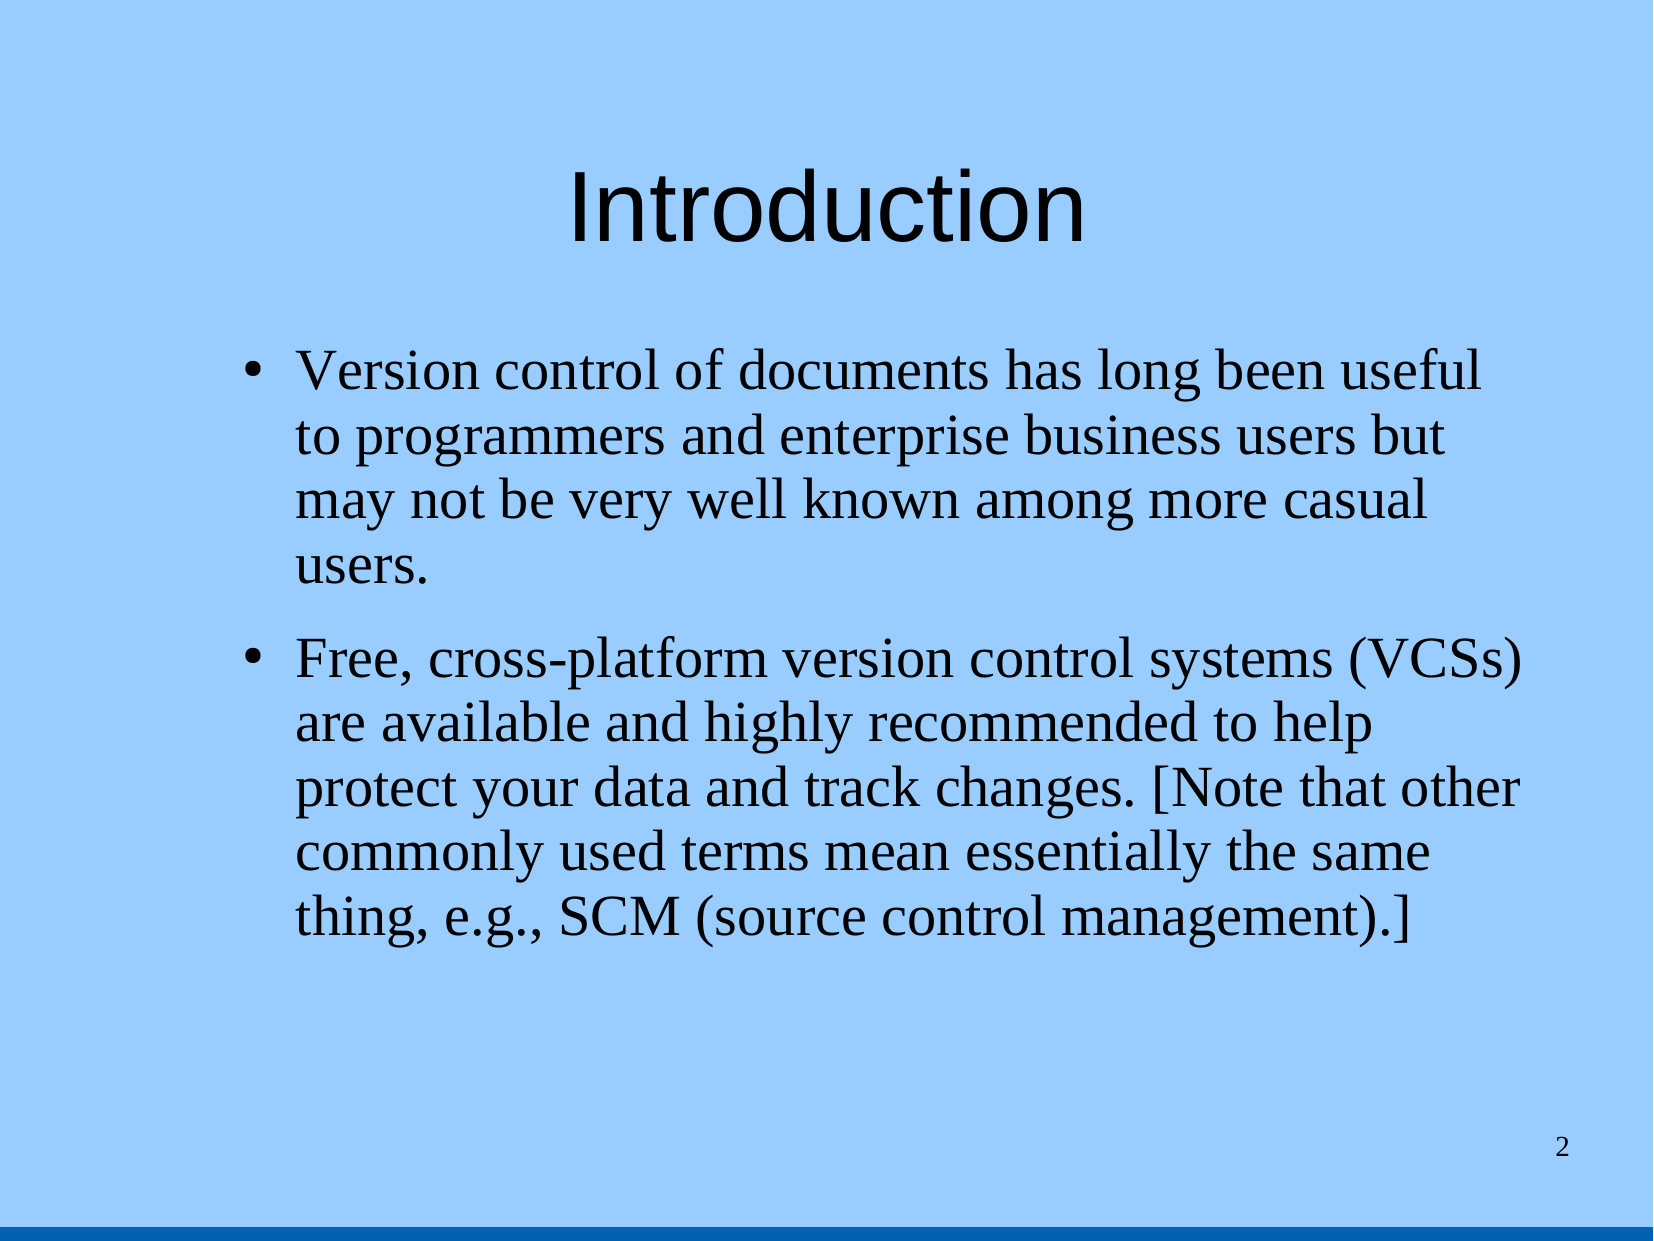

# Introduction
Version control of documents has long been useful to programmers and enterprise business users but may not be very well known among more casual users.
Free, cross-platform version control systems (VCSs) are available and highly recommended to help protect your data and track changes. [Note that other commonly used terms mean essentially the same thing, e.g., SCM (source control management).]
2